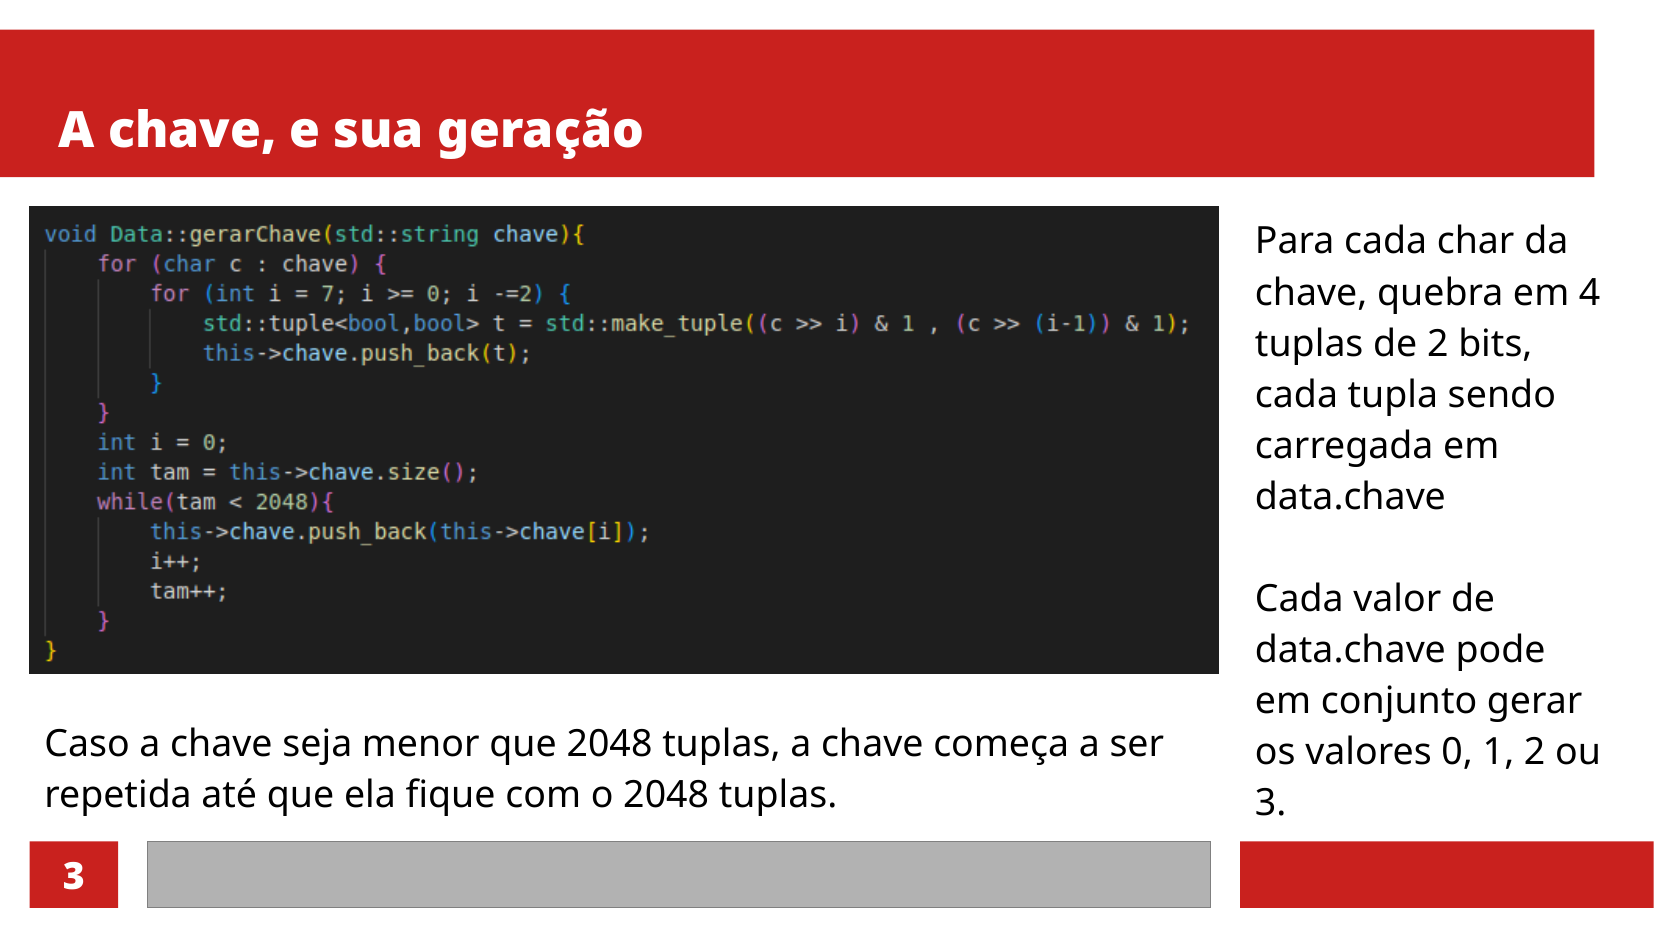

# A chave, e sua geração
Para cada char da chave, quebra em 4 tuplas de 2 bits, cada tupla sendo carregada em data.chave
Cada valor de data.chave pode em conjunto gerar os valores 0, 1, 2 ou 3.
Caso a chave seja menor que 2048 tuplas, a chave começa a ser repetida até que ela fique com o 2048 tuplas.
3